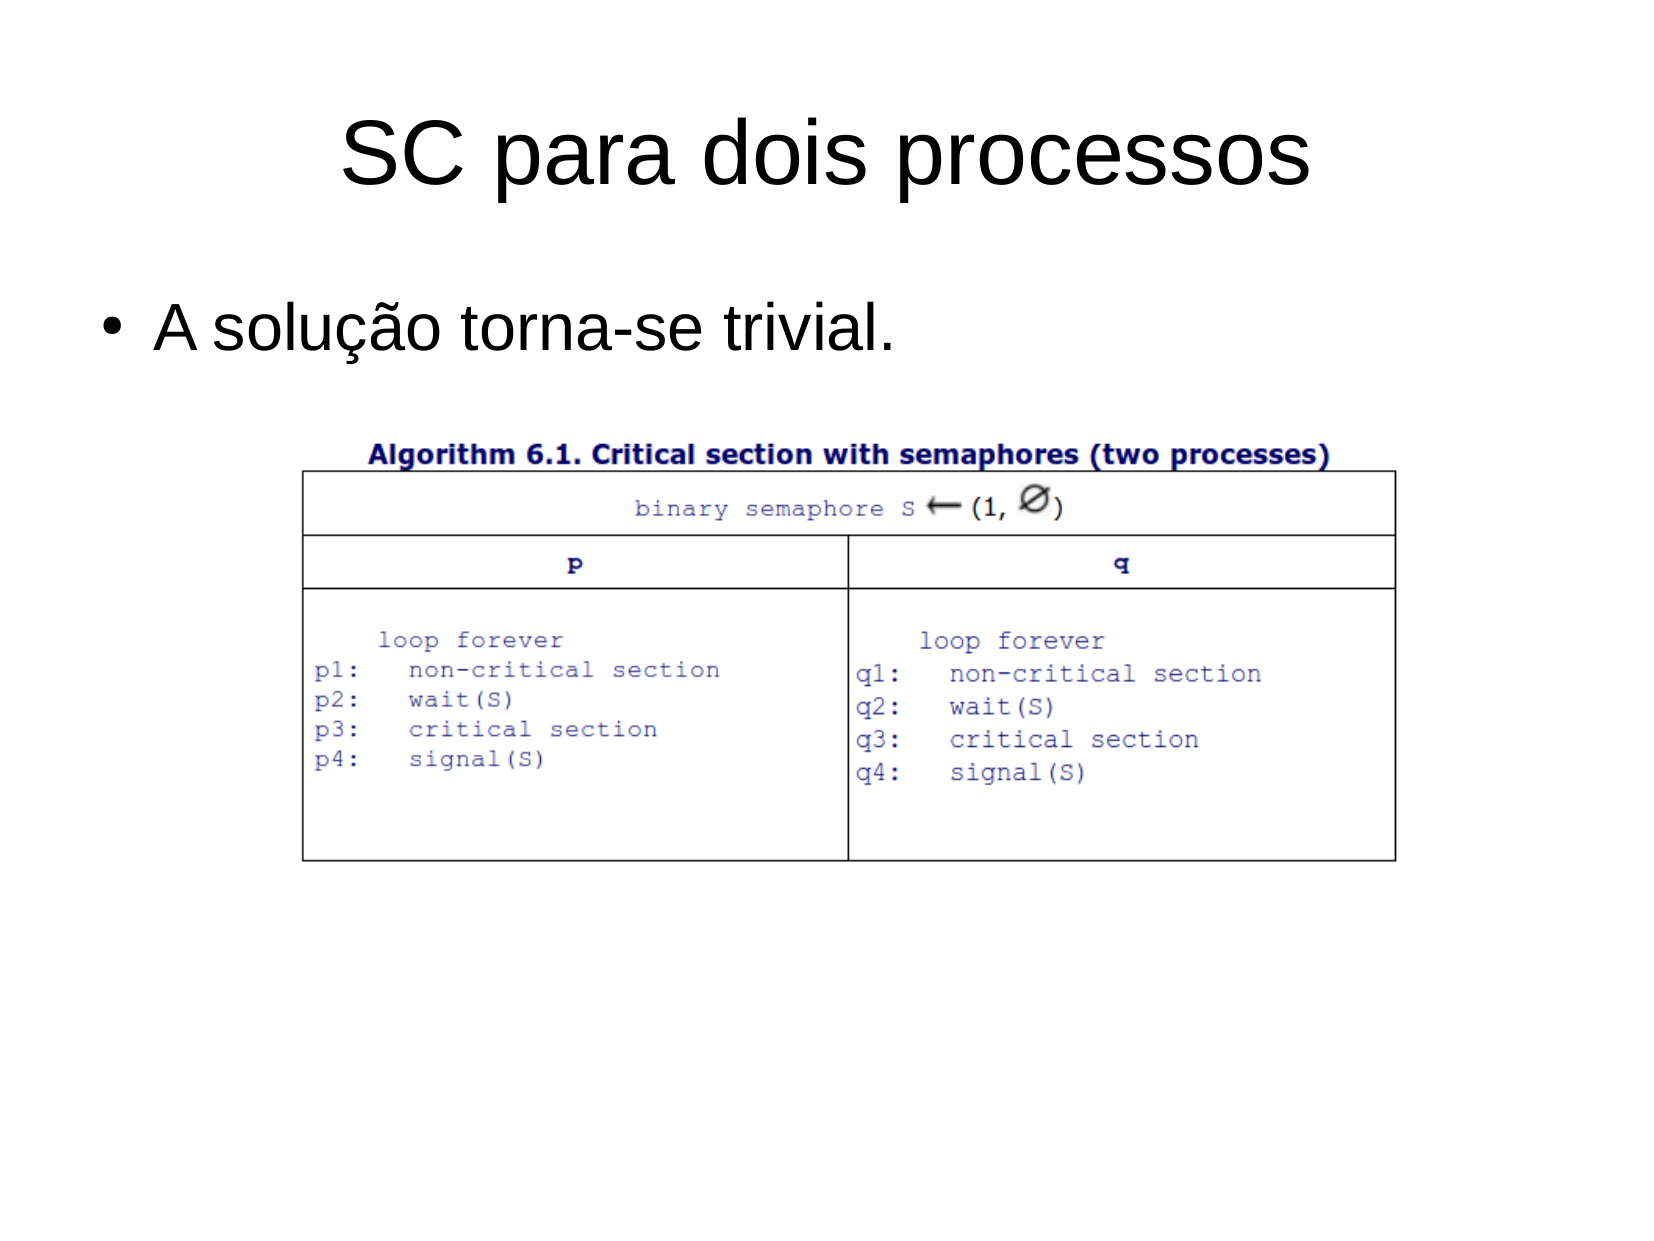

# SC para dois processos
A solução torna-se trivial.